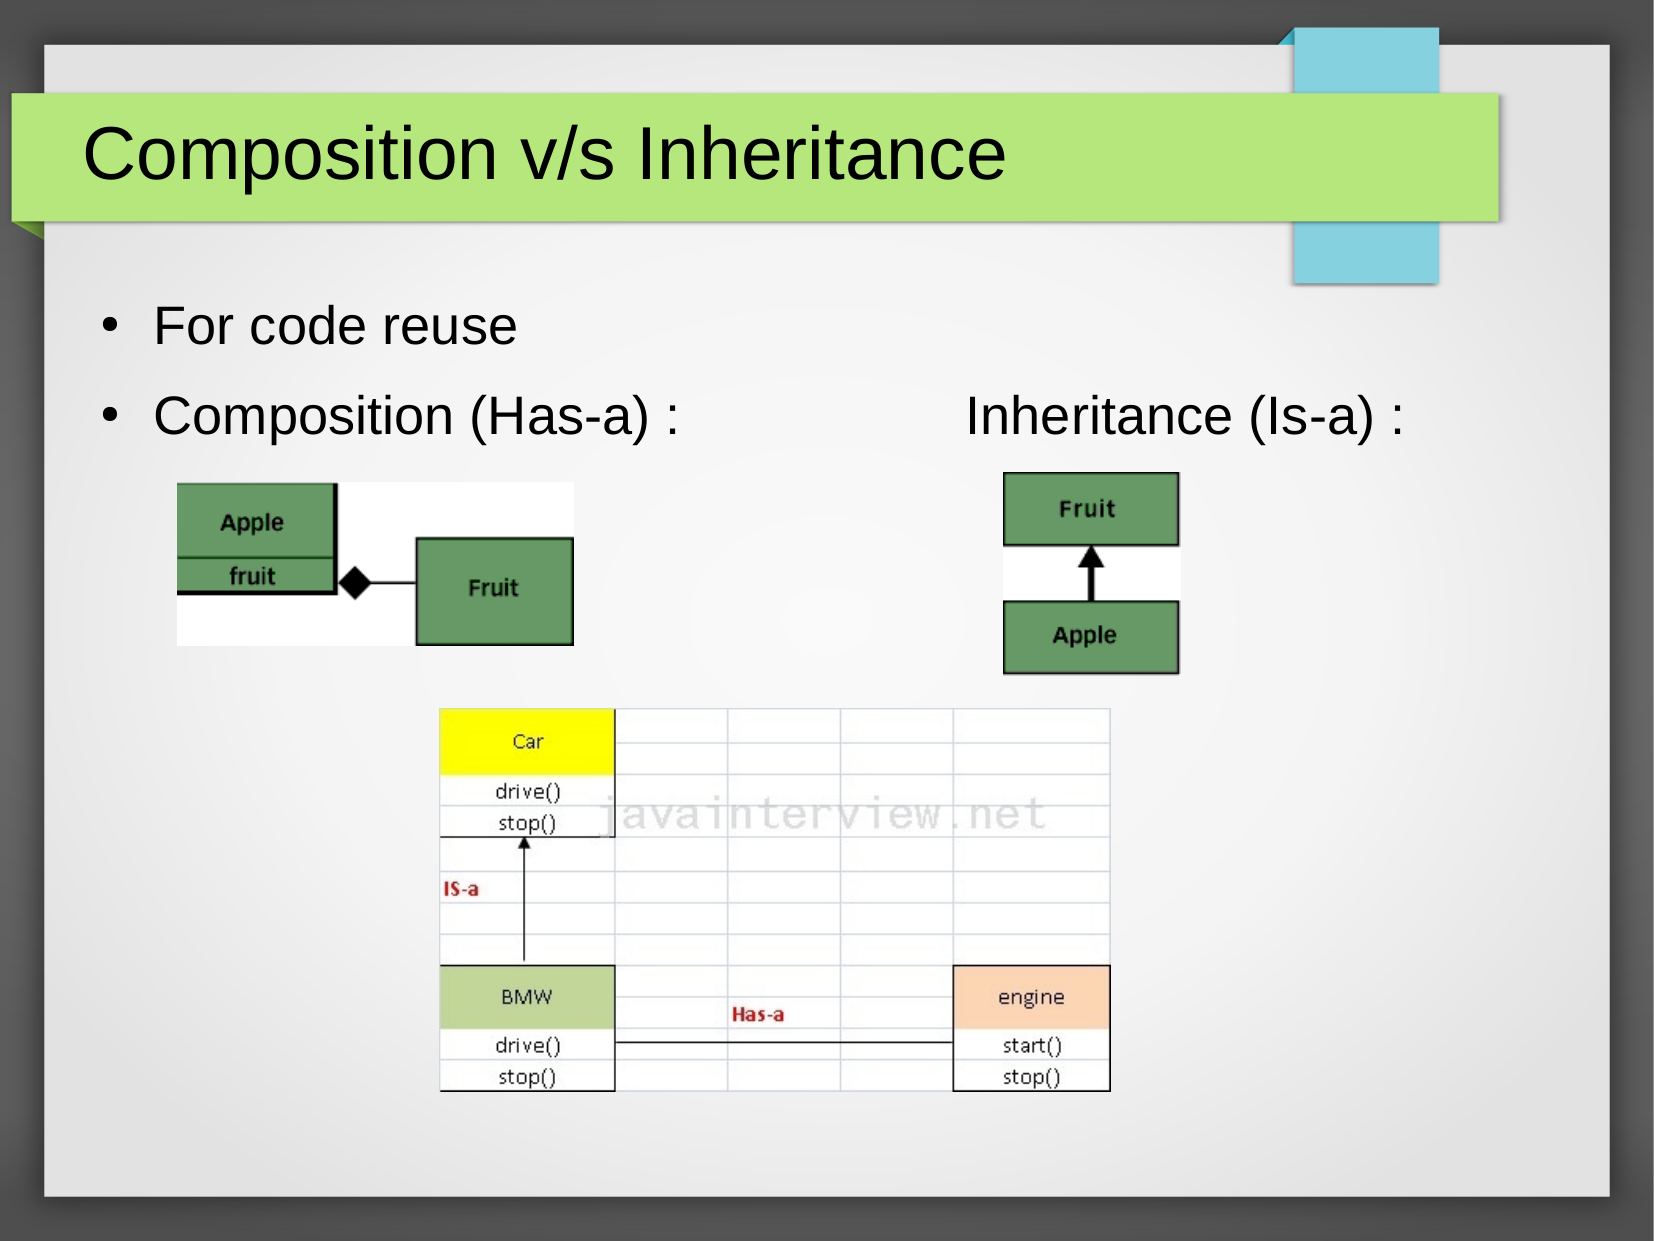

# Composition v/s Inheritance
For code reuse
Composition (Has-a) :				Inheritance (Is-a) :